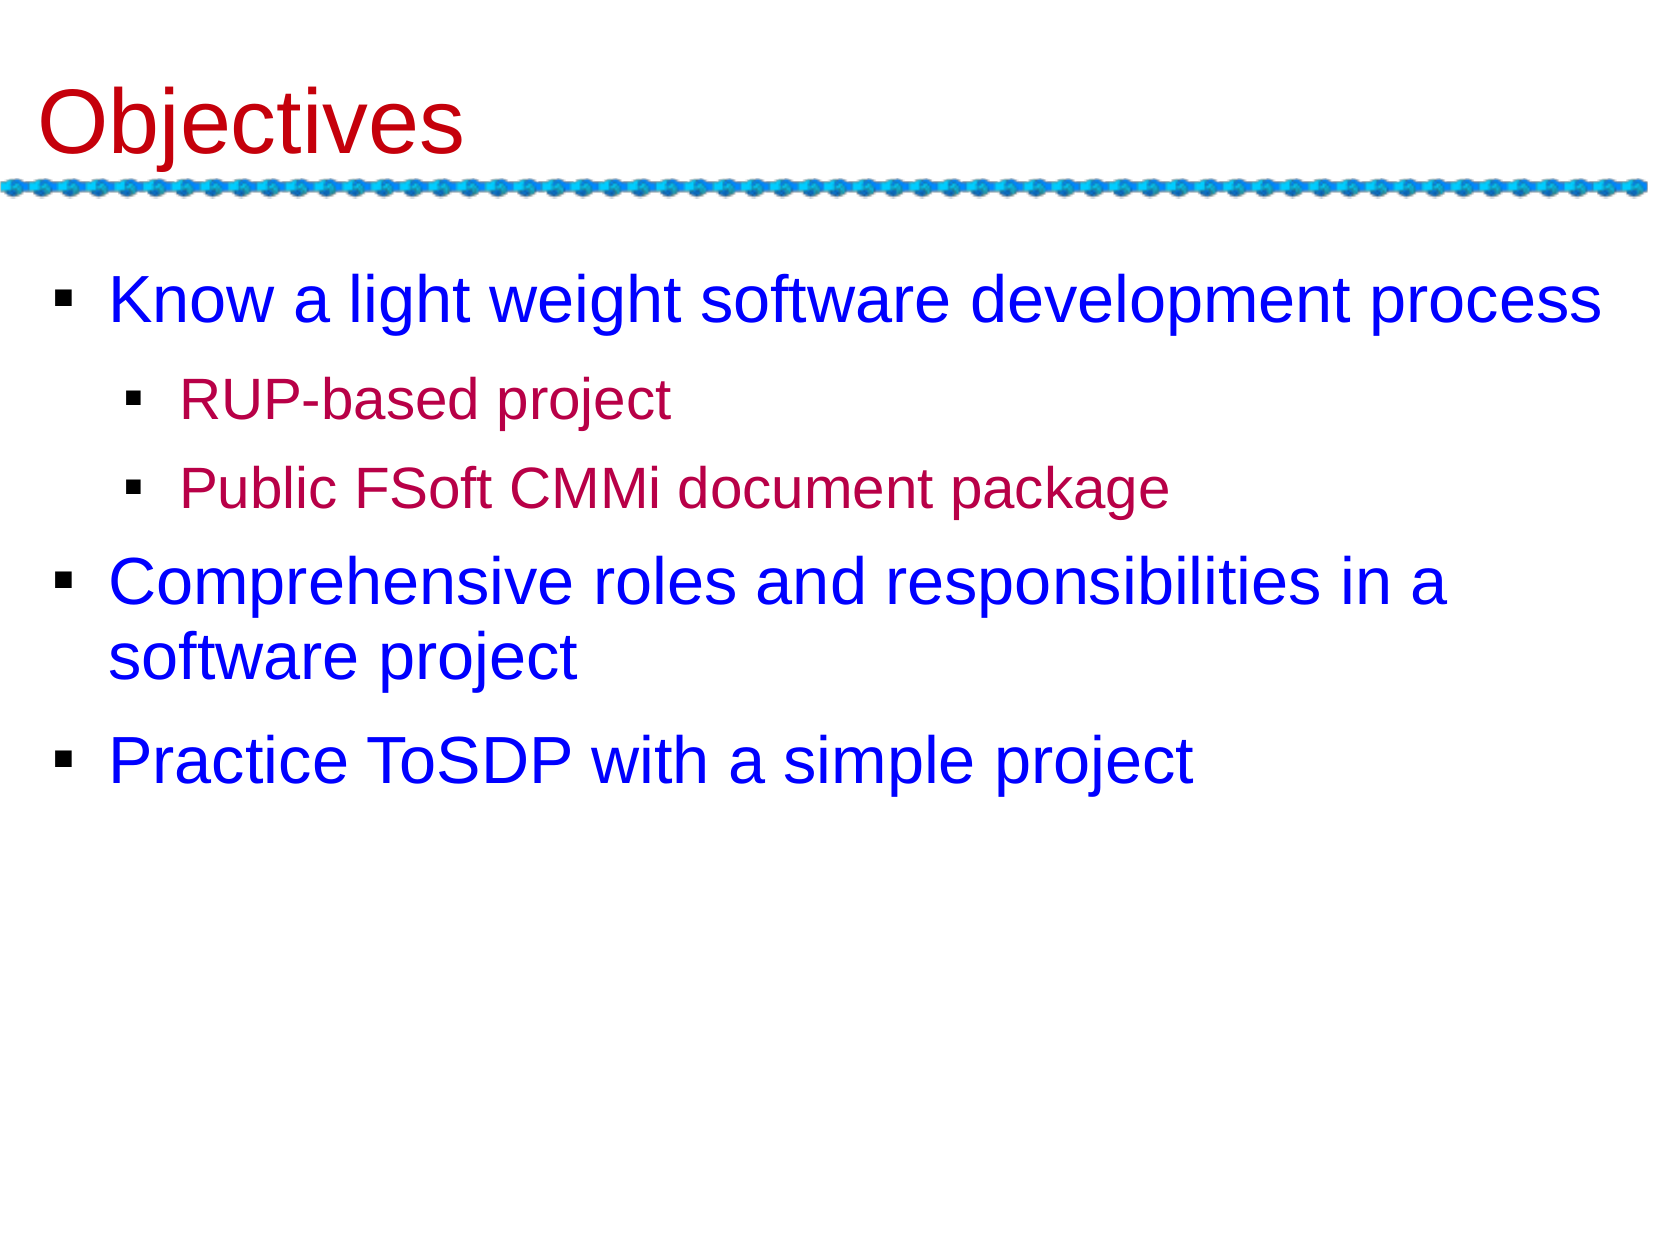

# Objectives
Know a light weight software development process
RUP-based project
Public FSoft CMMi document package
Comprehensive roles and responsibilities in a software project
Practice ToSDP with a simple project